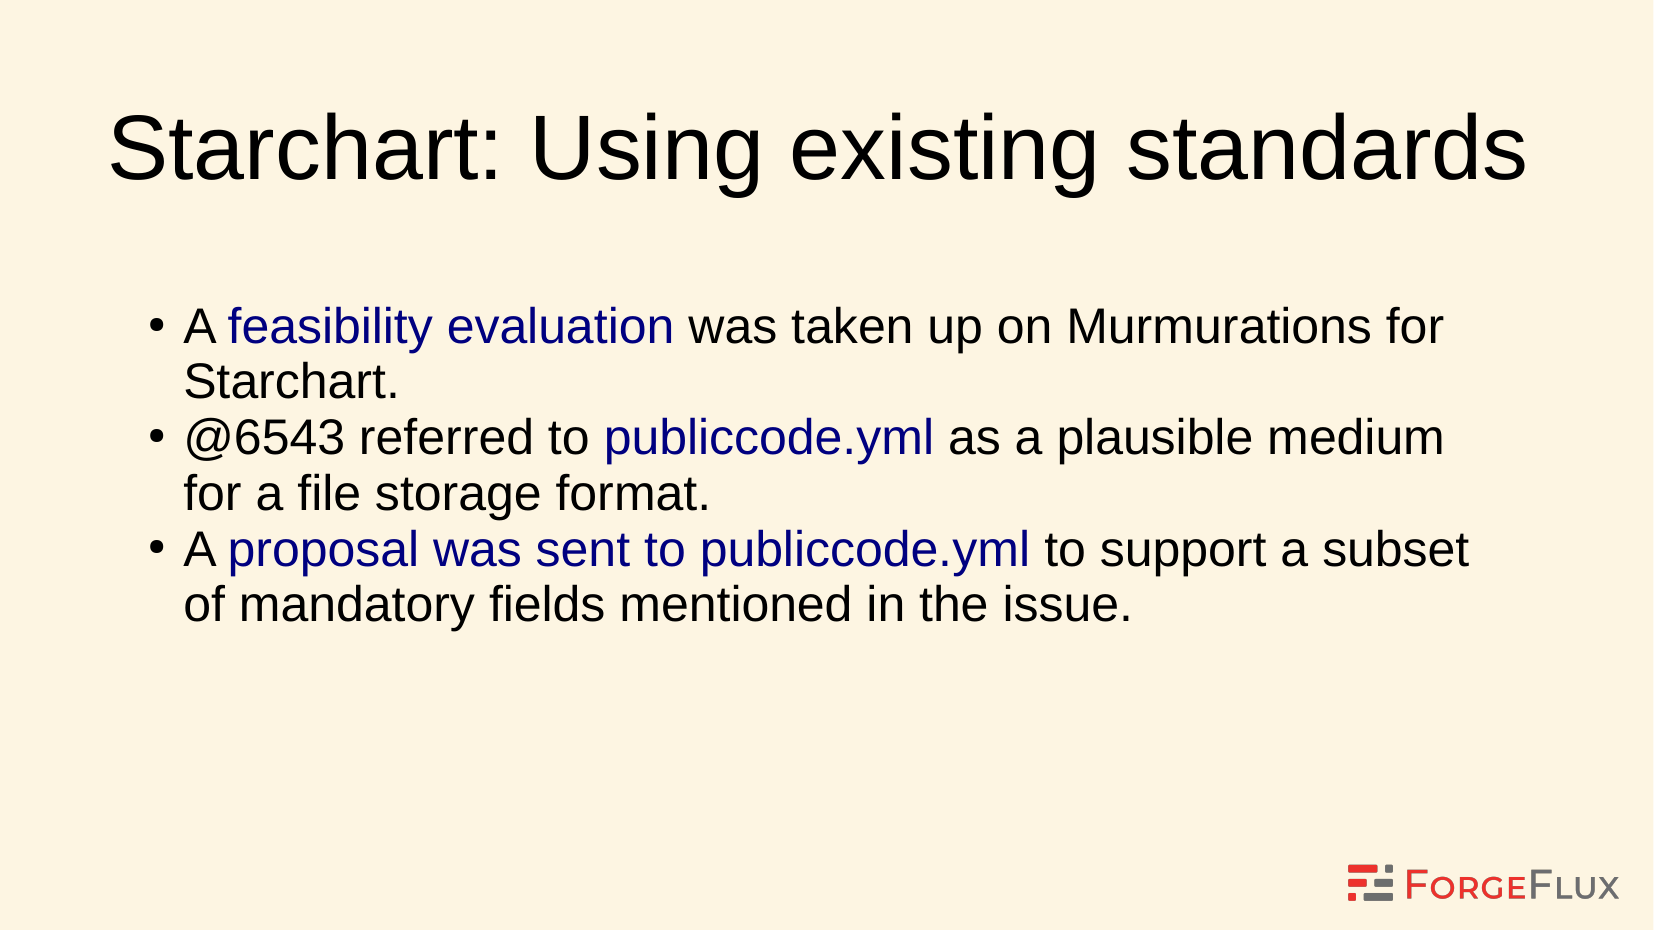

# Starchart: Using existing standards
A feasibility evaluation was taken up on Murmurations for Starchart.
@6543 referred to publiccode.yml as a plausible medium for a file storage format.
A proposal was sent to publiccode.yml to support a subset of mandatory fields mentioned in the issue.